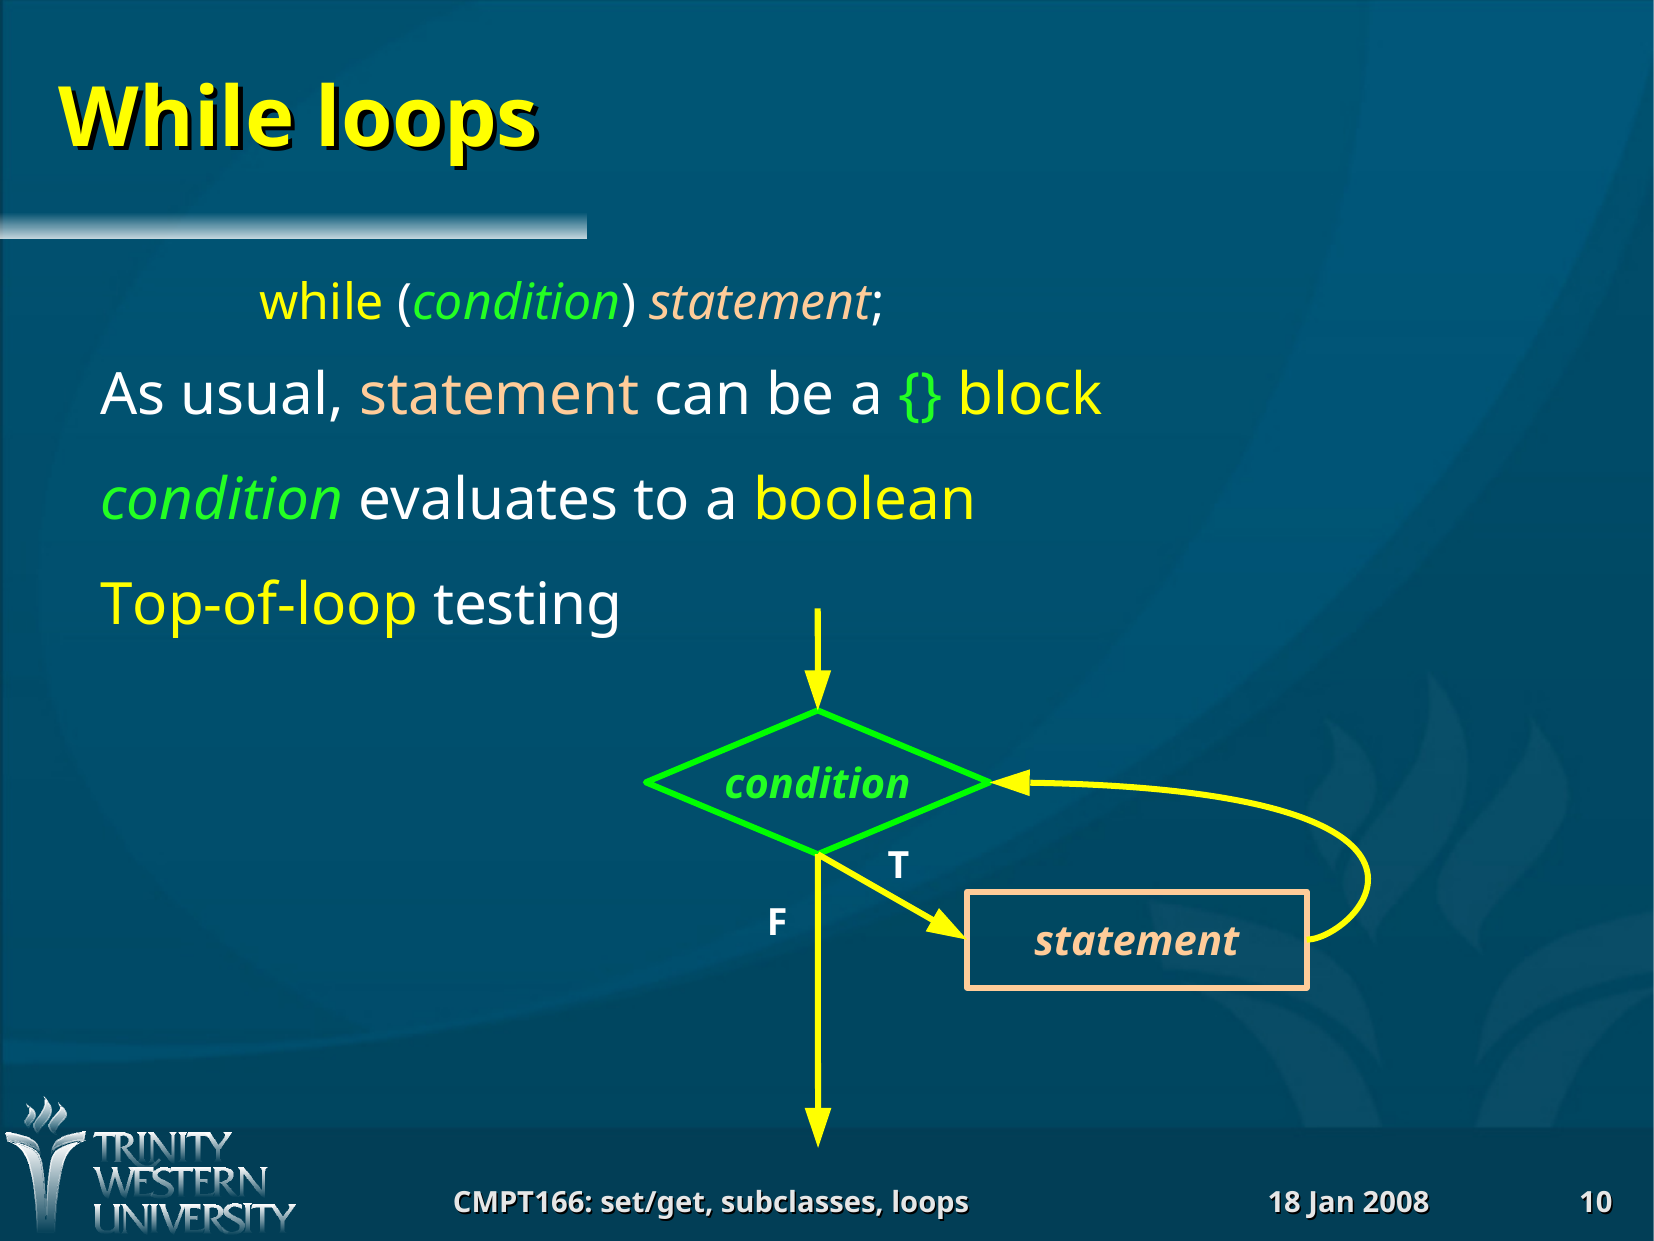

# While loops
while (condition) statement;
As usual, statement can be a {} block
condition evaluates to a boolean
Top-of-loop testing
condition
T
F
statement
CMPT166: set/get, subclasses, loops
18 Jan 2008
10